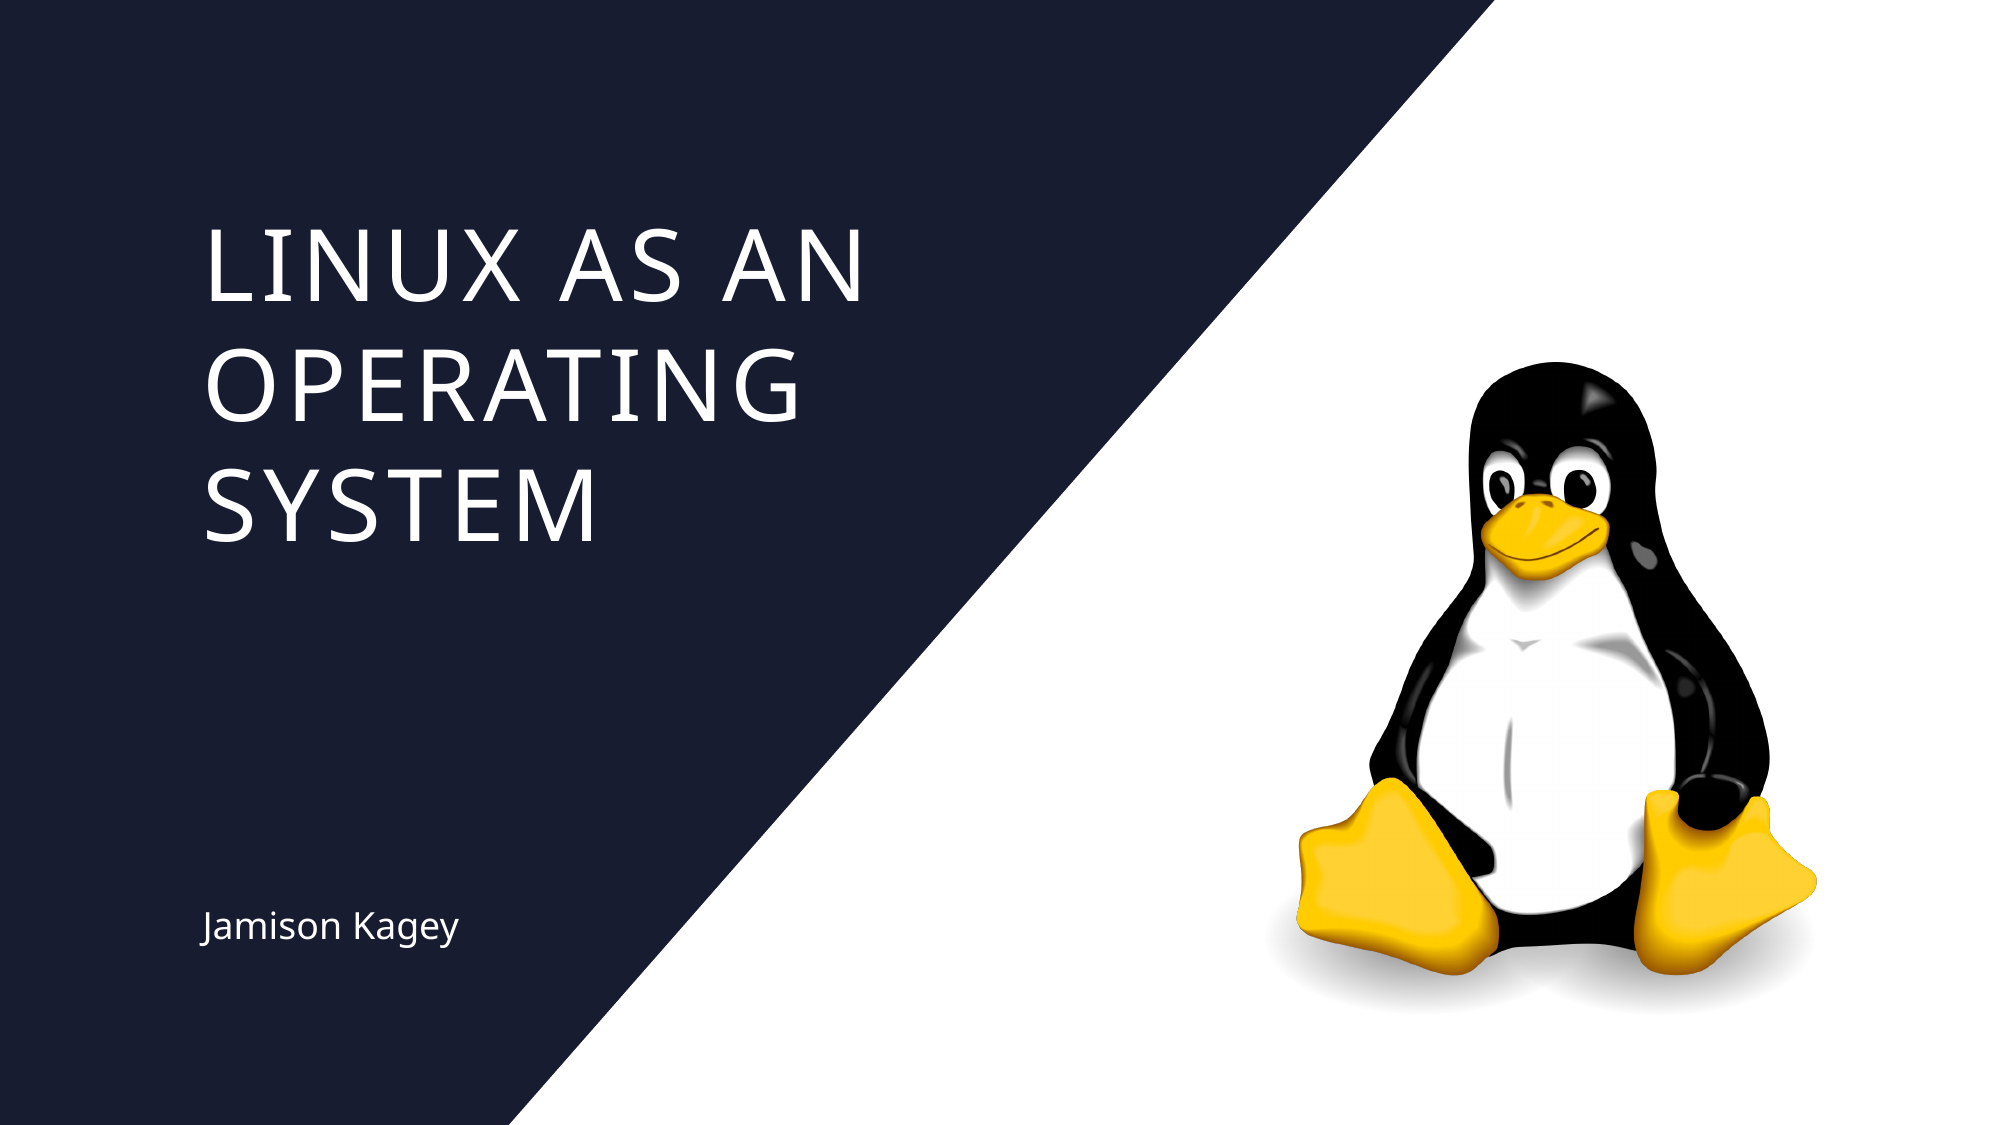

# Linux as an Operating System
Jamison Kagey